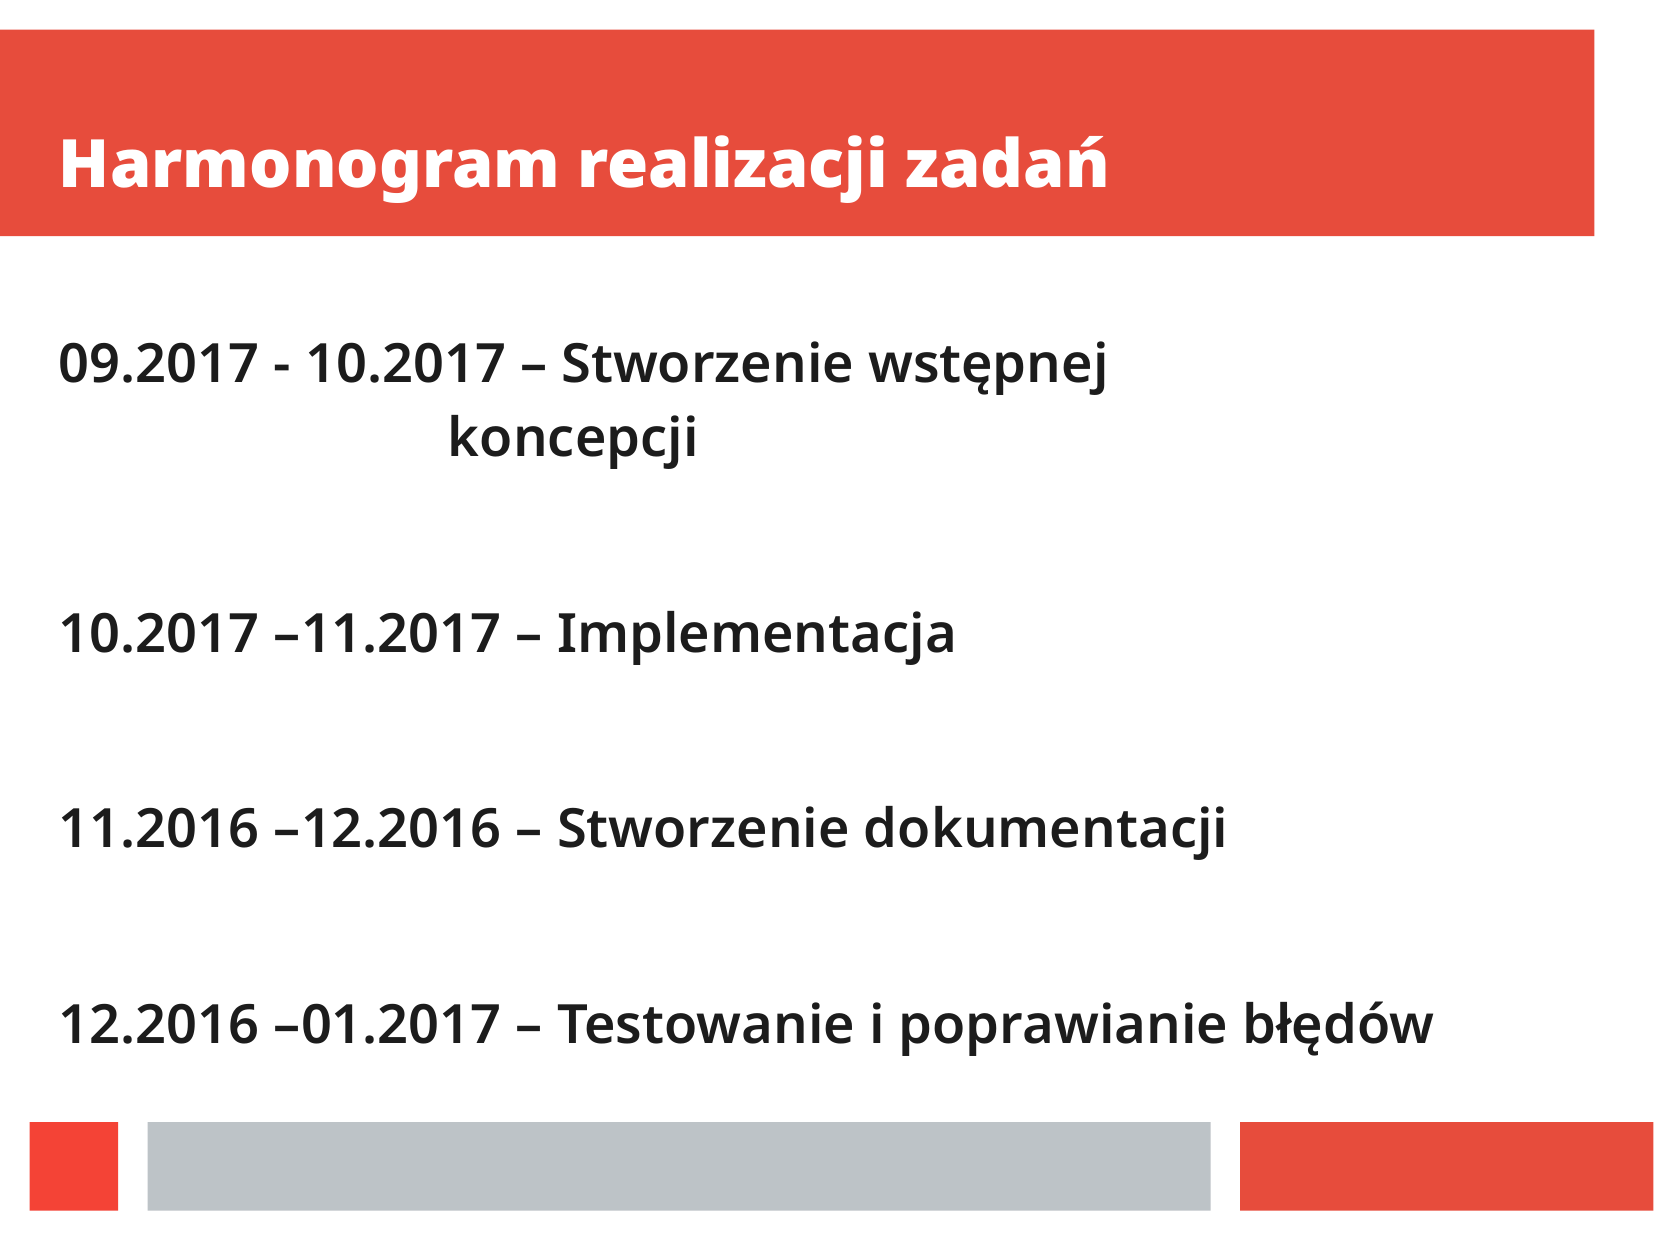

# Harmonogram realizacji zadań
09.2017 - 10.2017 – Stworzenie wstępnej 											 koncepcji
10.2017 –11.2017 – Implementacja
11.2016 –12.2016 – Stworzenie dokumentacji
12.2016 –01.2017 – Testowanie i poprawianie błędów